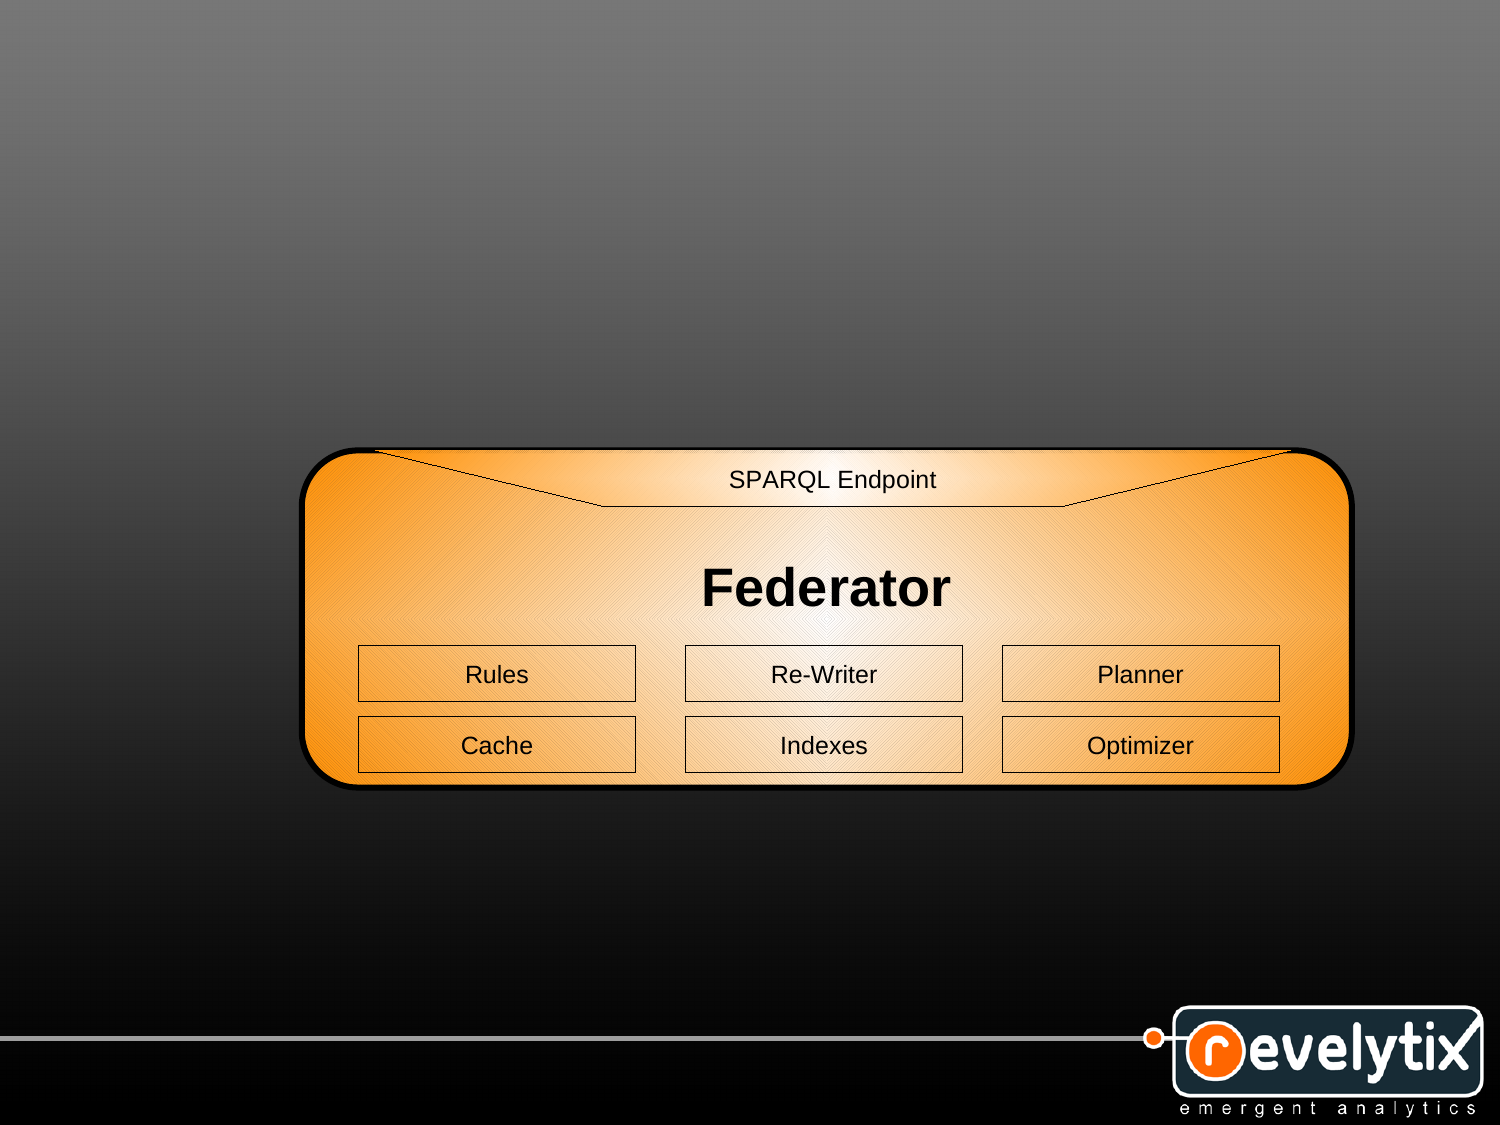

SPARQL Endpoint
Federator
Rules
Re-Writer
Planner
Optimizer
Cache
Indexes